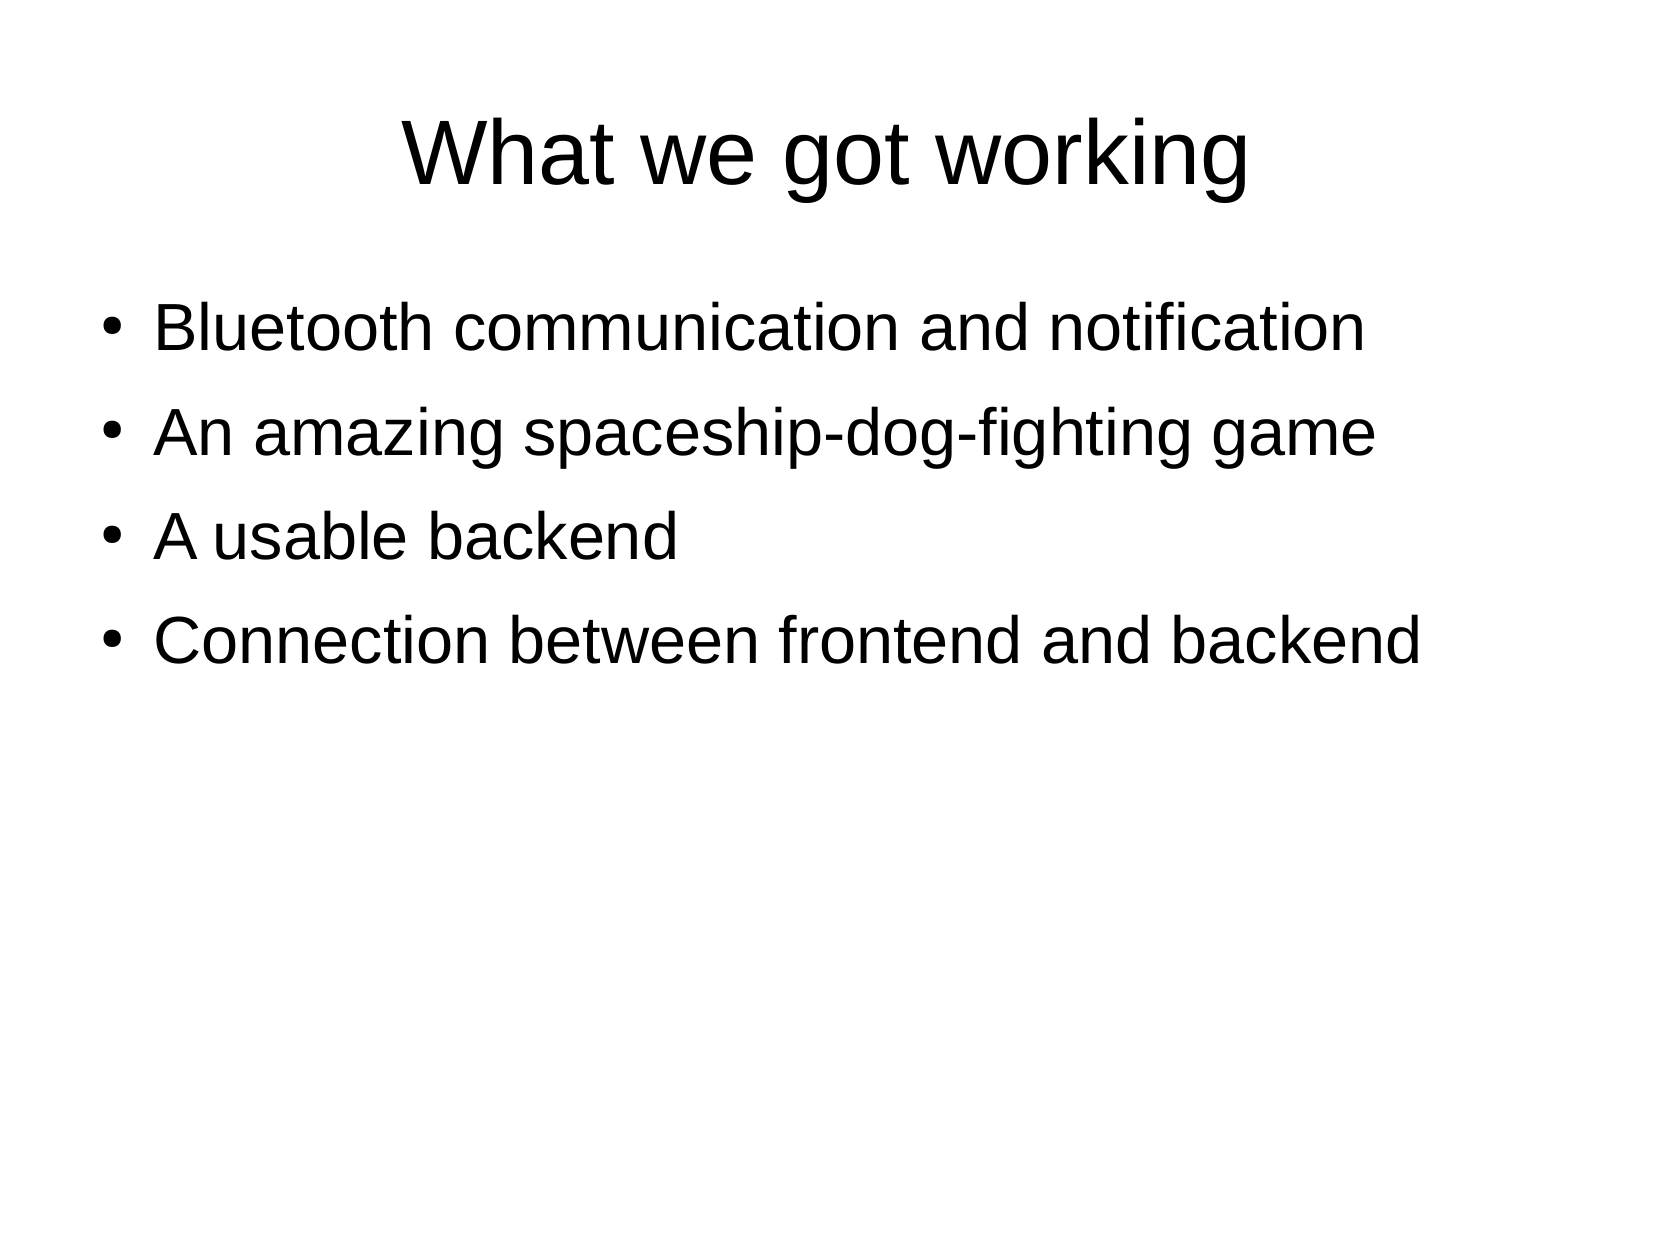

# What we got working
Bluetooth communication and notification
An amazing spaceship-dog-fighting game
A usable backend
Connection between frontend and backend